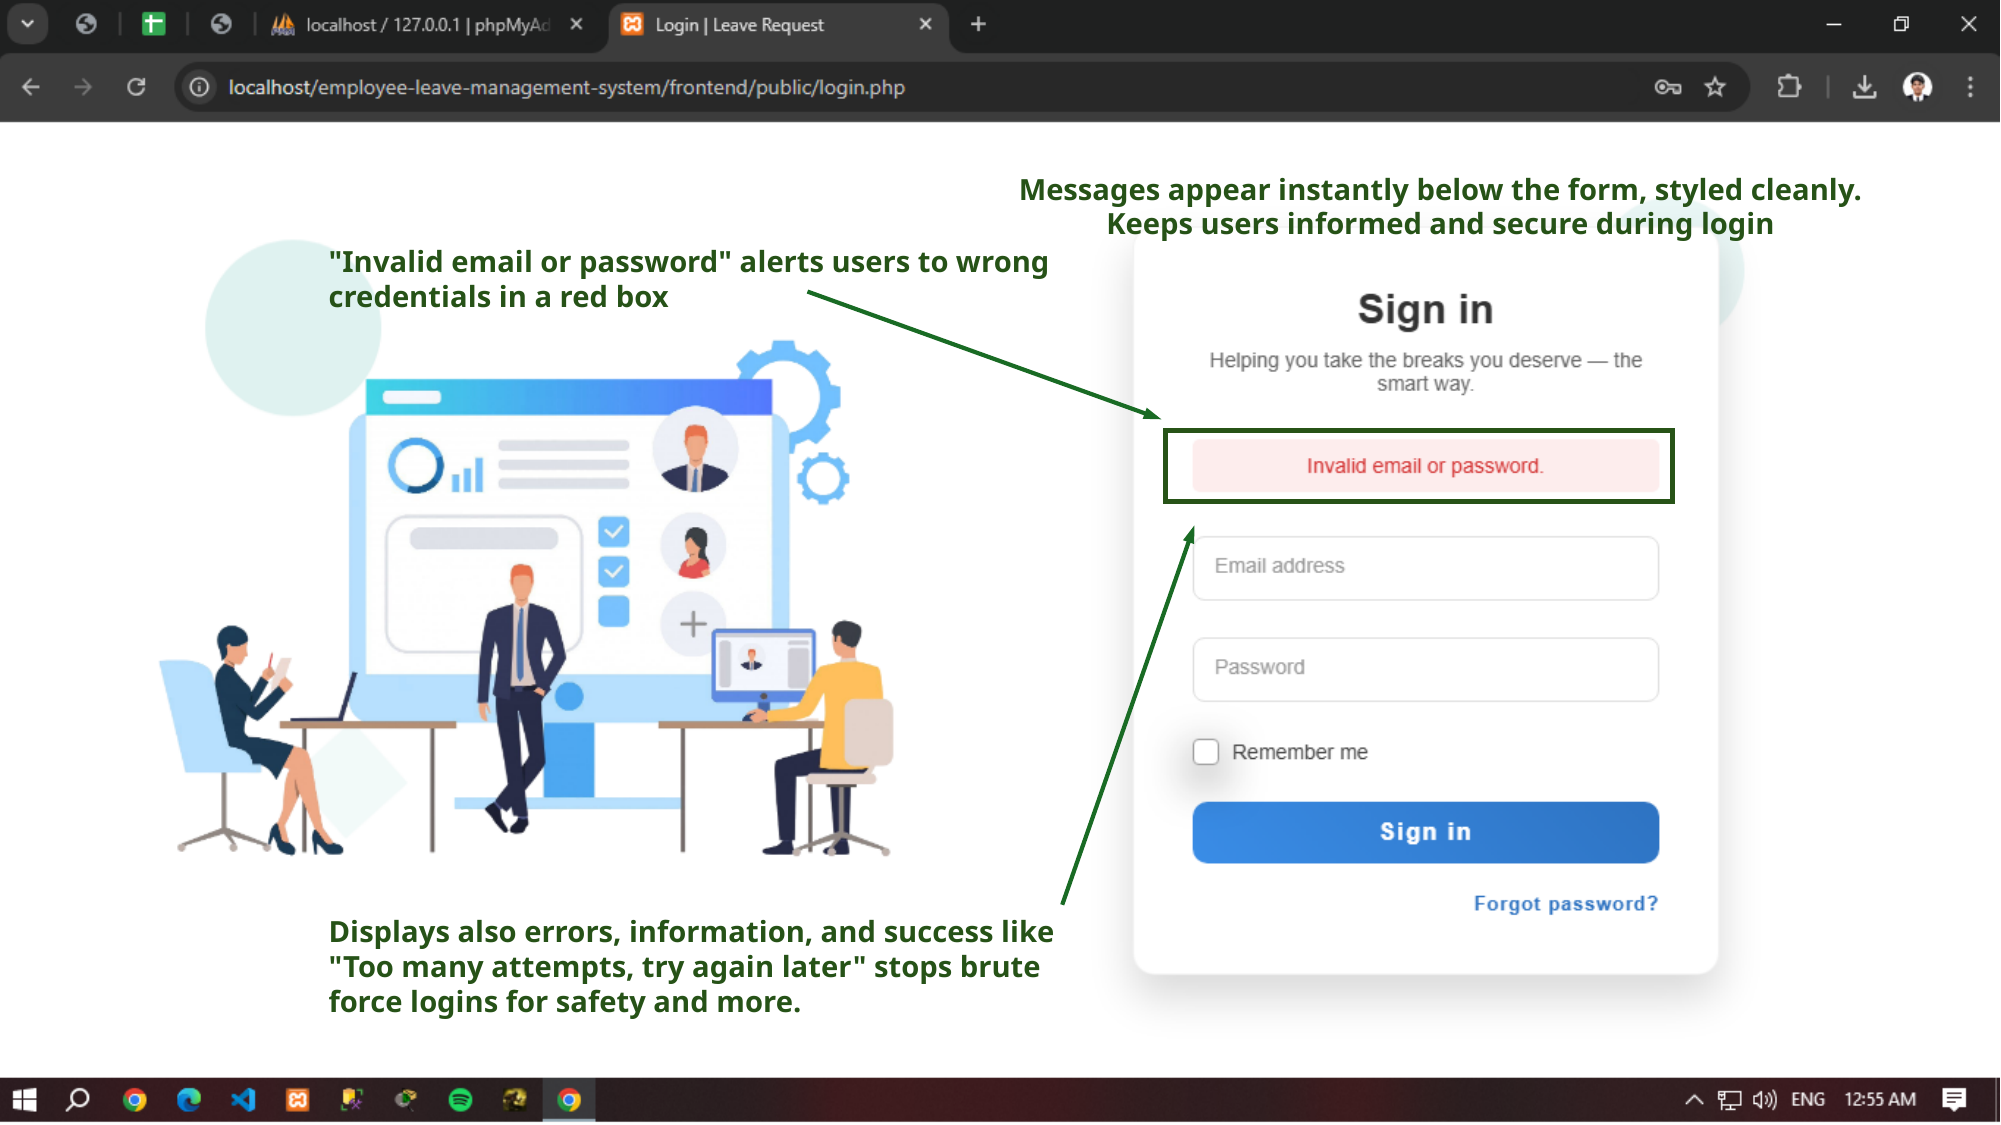

Messages appear instantly below the form, styled cleanly.
Keeps users informed and secure during login
"Invalid email or password" alerts users to wrong credentials in a red box
Displays also errors, information, and success like "Too many attempts, try again later" stops brute force logins for safety and more.